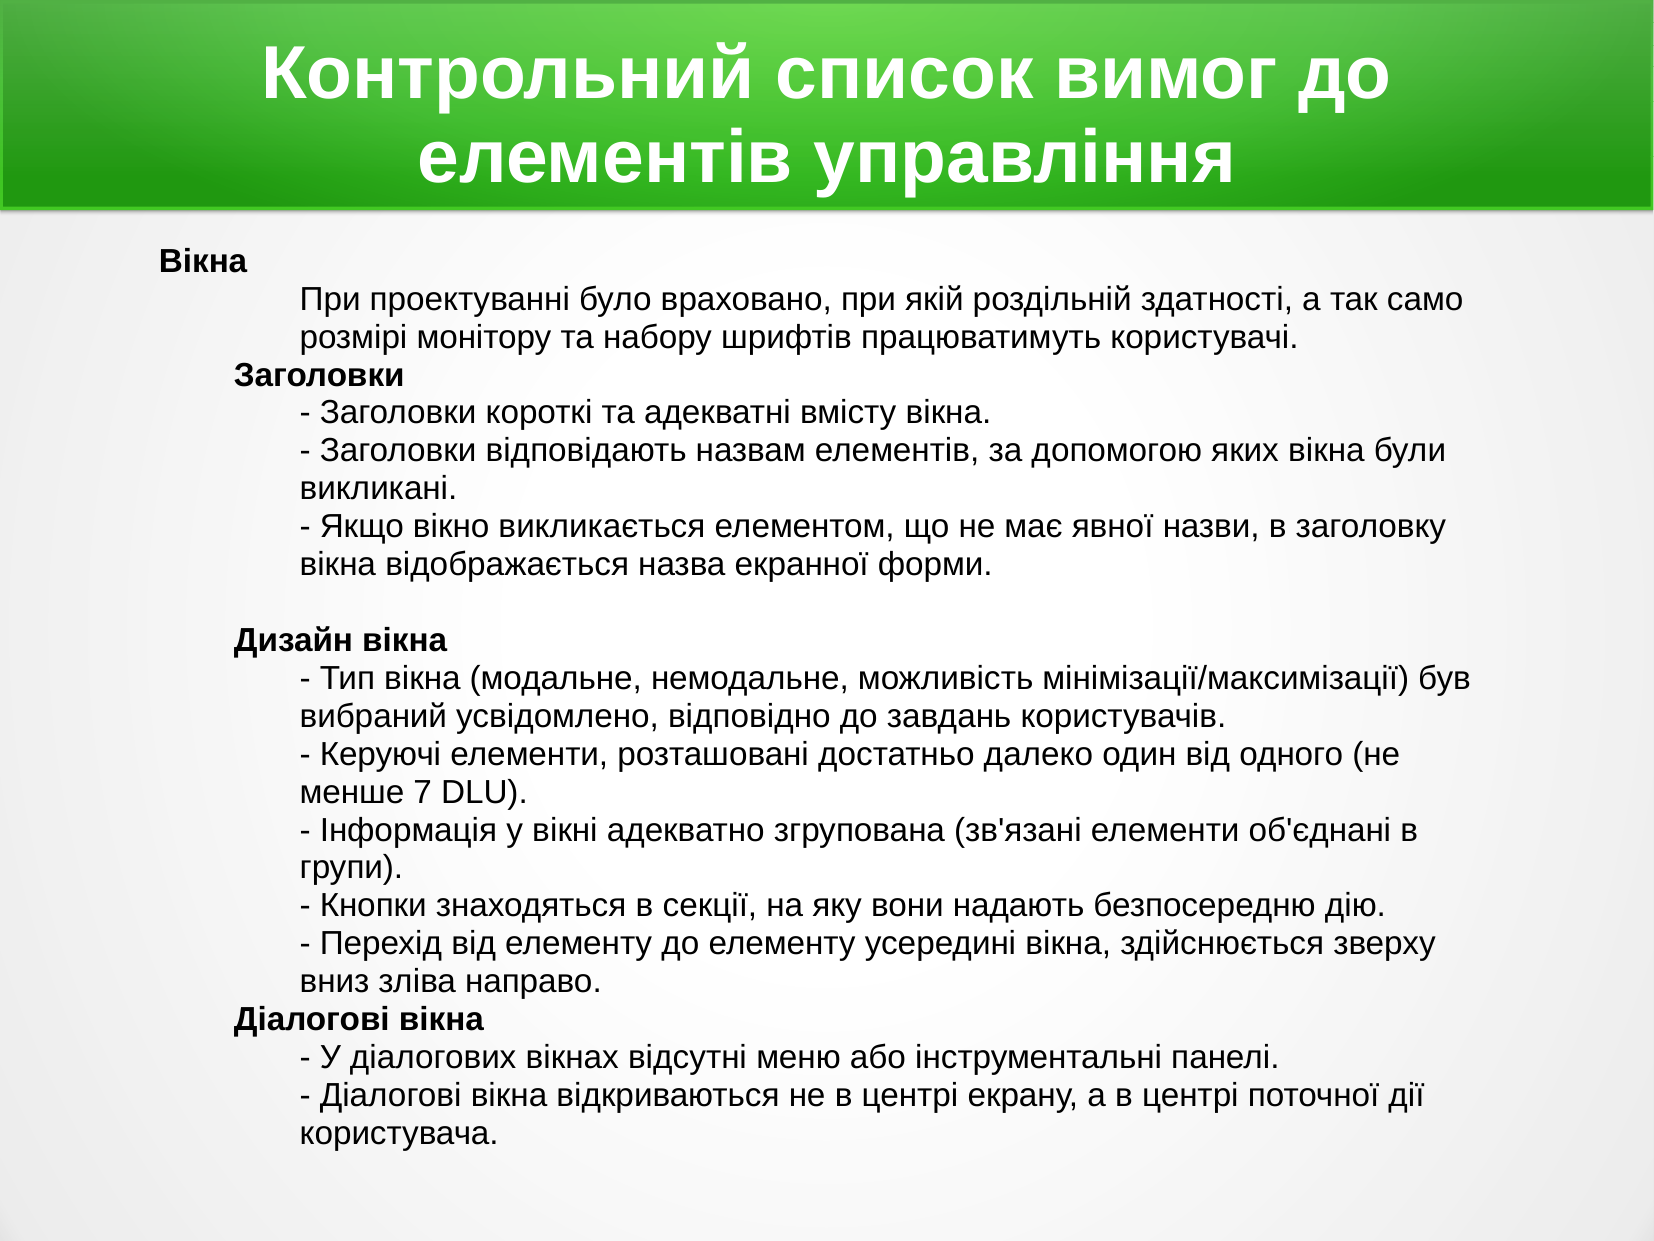

# Контрольний список вимог до елементів управління
Вікна
При проектуванні було враховано, при якій роздільній здатності, а так само розмірі монітору та набору шрифтів працюватимуть користувачі.
Заголовки
- Заголовки короткі та адекватні вмісту вікна.
- Заголовки відповідають назвам елементів, за допомогою яких вікна були викликані.
- Якщо вікно викликається елементом, що не має явної назви, в заголовку вікна відображається назва екранної форми.
Дизайн вікна
- Тип вікна (модальне, немодальне, можливість мінімізації/максимізації) був вибраний усвідомлено, відповідно до завдань користувачів.
- Керуючі елементи, розташовані достатньо далеко один від одного (не менше 7 DLU).
- Інформація у вікні адекватно згрупована (зв'язані елементи об'єднані в групи).
- Кнопки знаходяться в секції, на яку вони надають безпосередню дію.
- Перехід від елементу до елементу усередині вікна, здійснюється зверху вниз зліва направо.
Діалогові вікна
- У діалогових вікнах відсутні меню або інструментальні панелі.
- Діалогові вікна відкриваються не в центрі екрану, а в центрі поточної дії користувача.